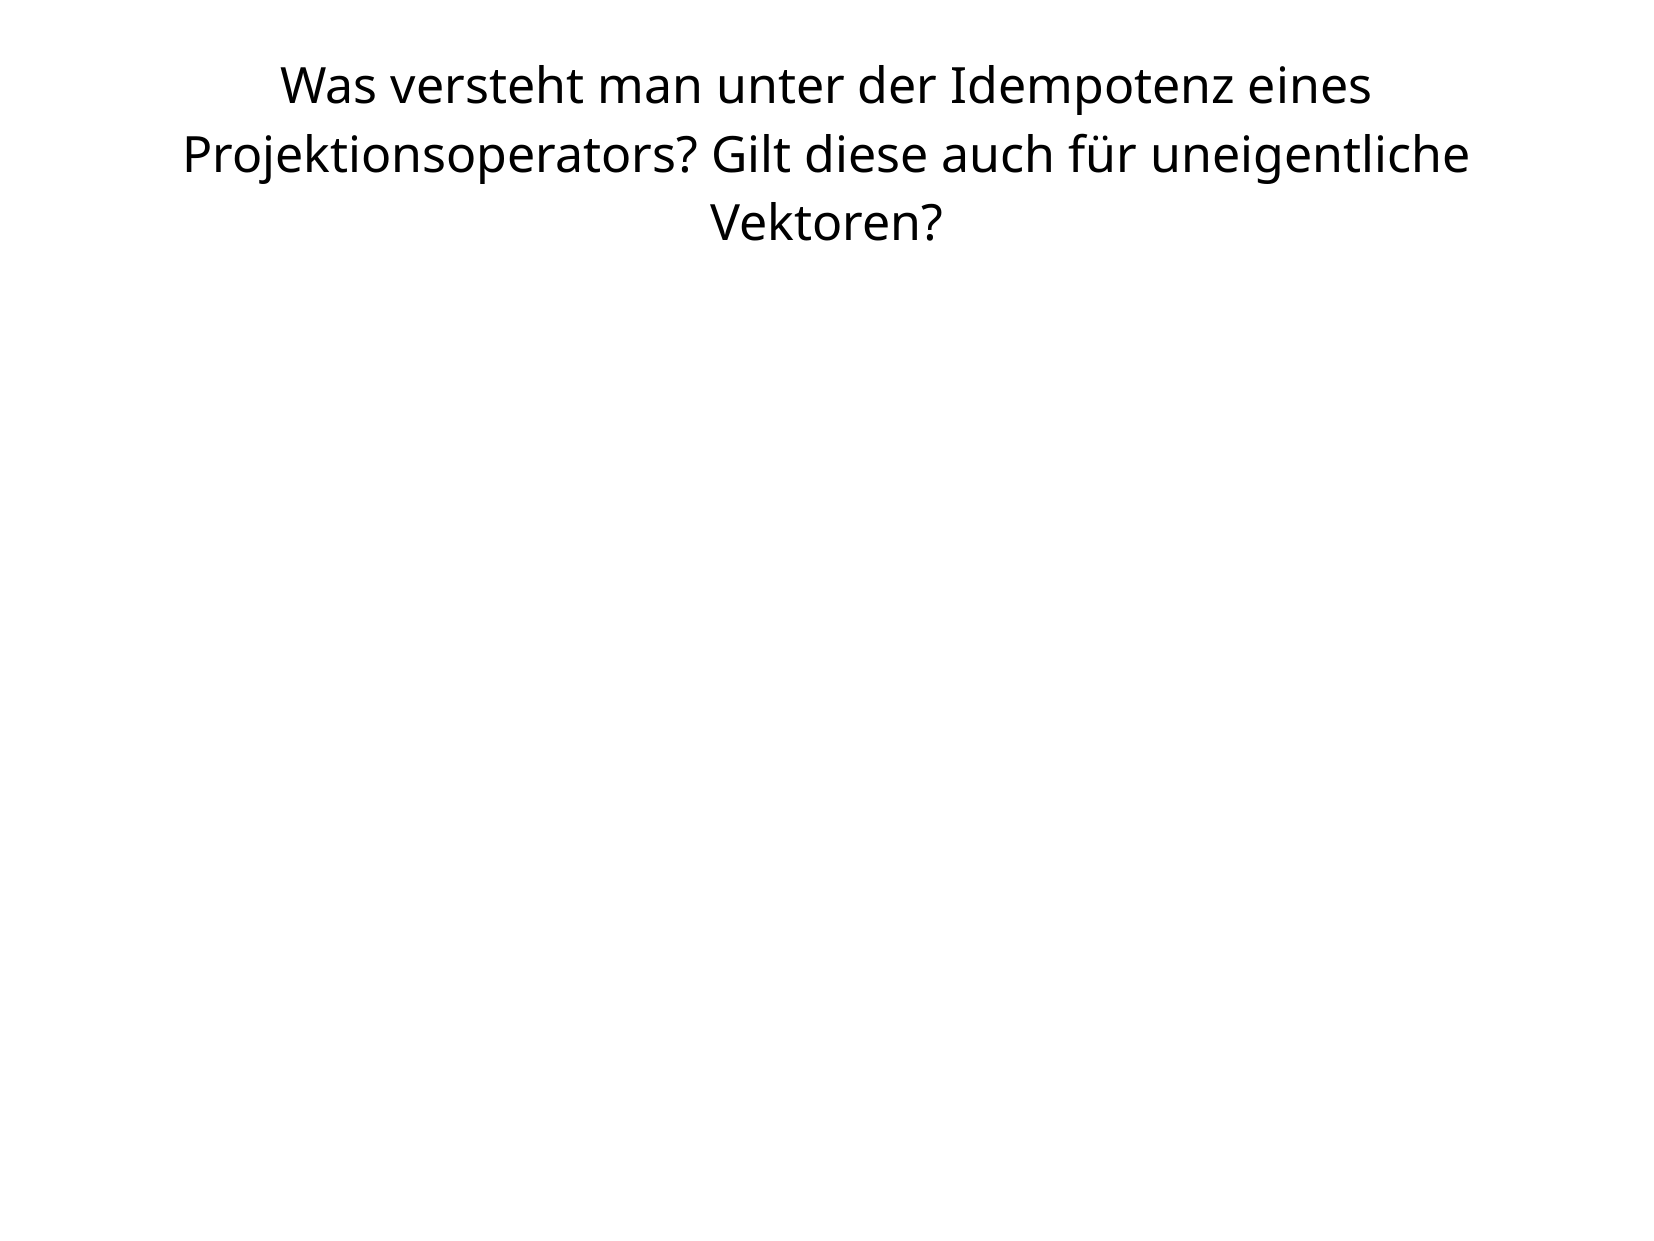

# Was versteht man unter der Idempotenz eines Projektionsoperators? Gilt diese auch für uneigentliche Vektoren?